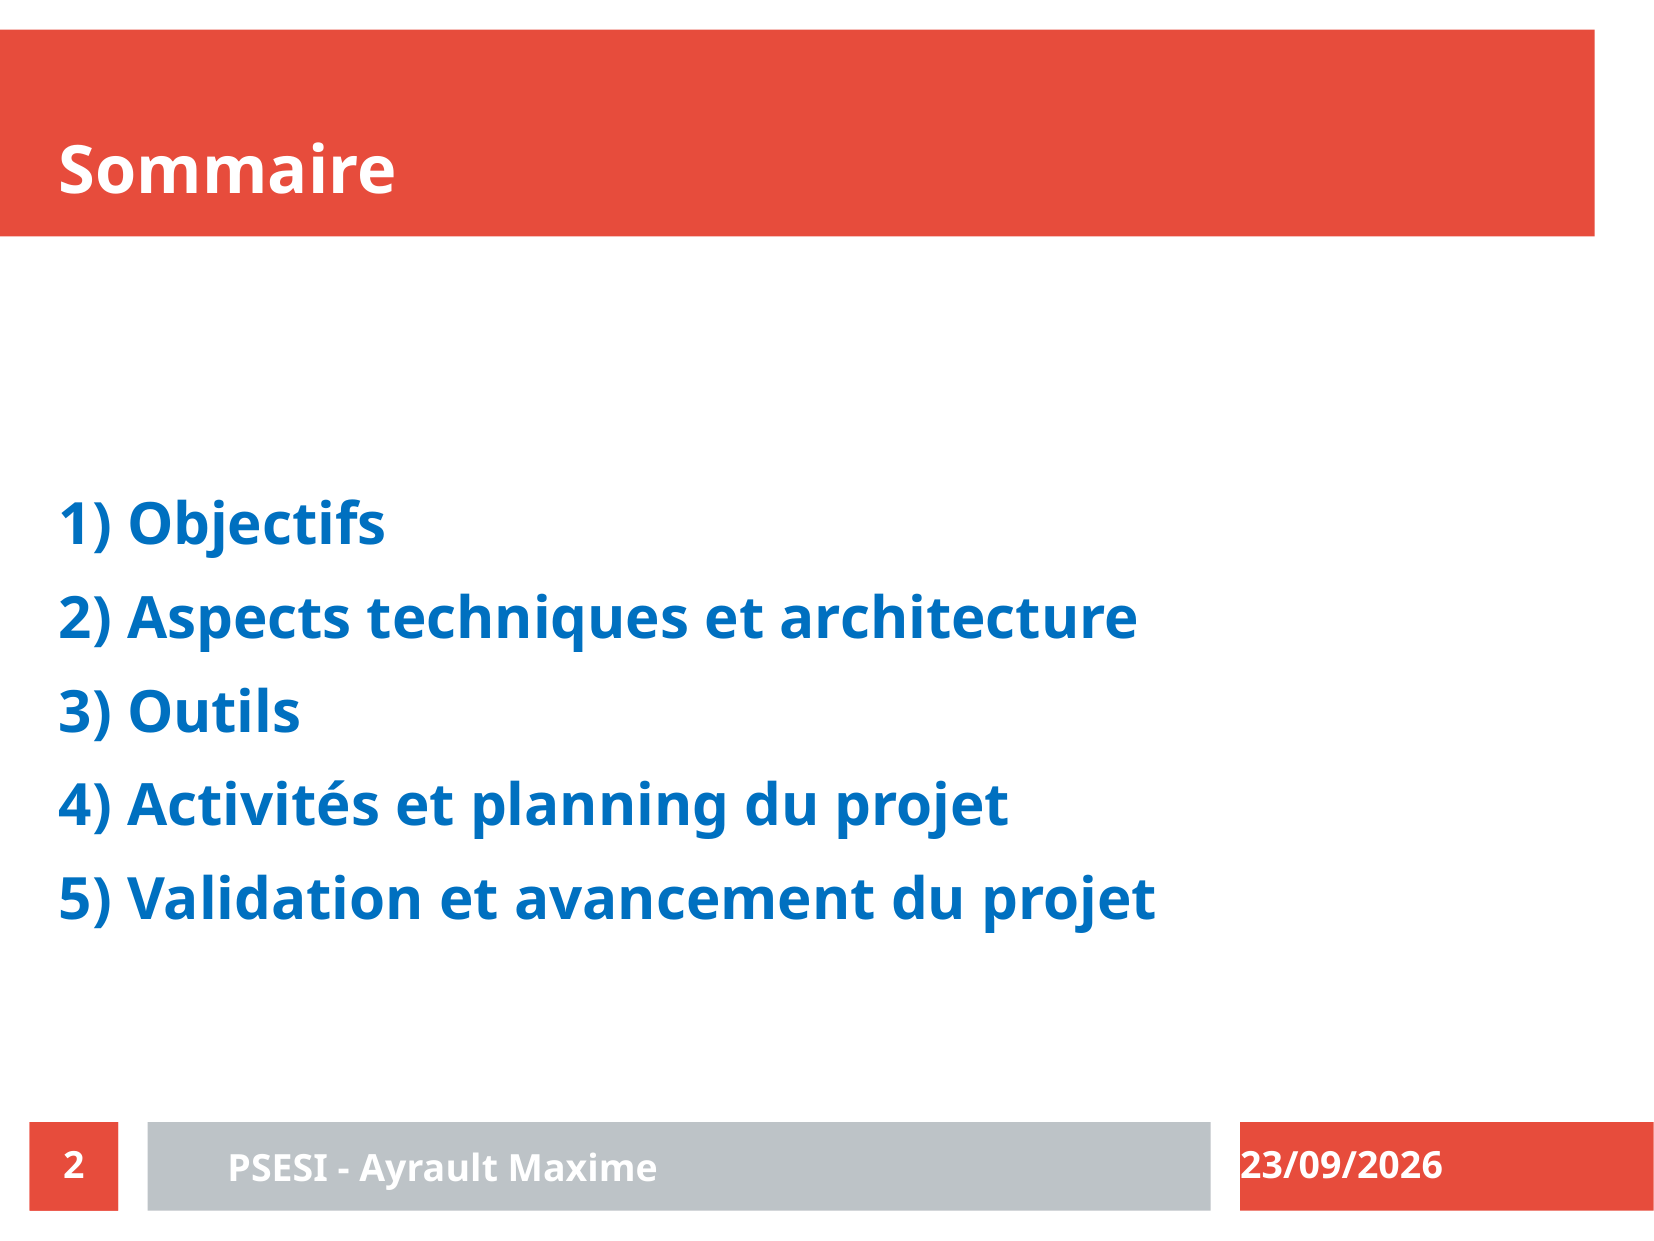

# Sommaire
1) Objectifs
2) Aspects techniques et architecture
3) Outils
4) Activités et planning du projet
5) Validation et avancement du projet
PSESI - Ayrault Maxime